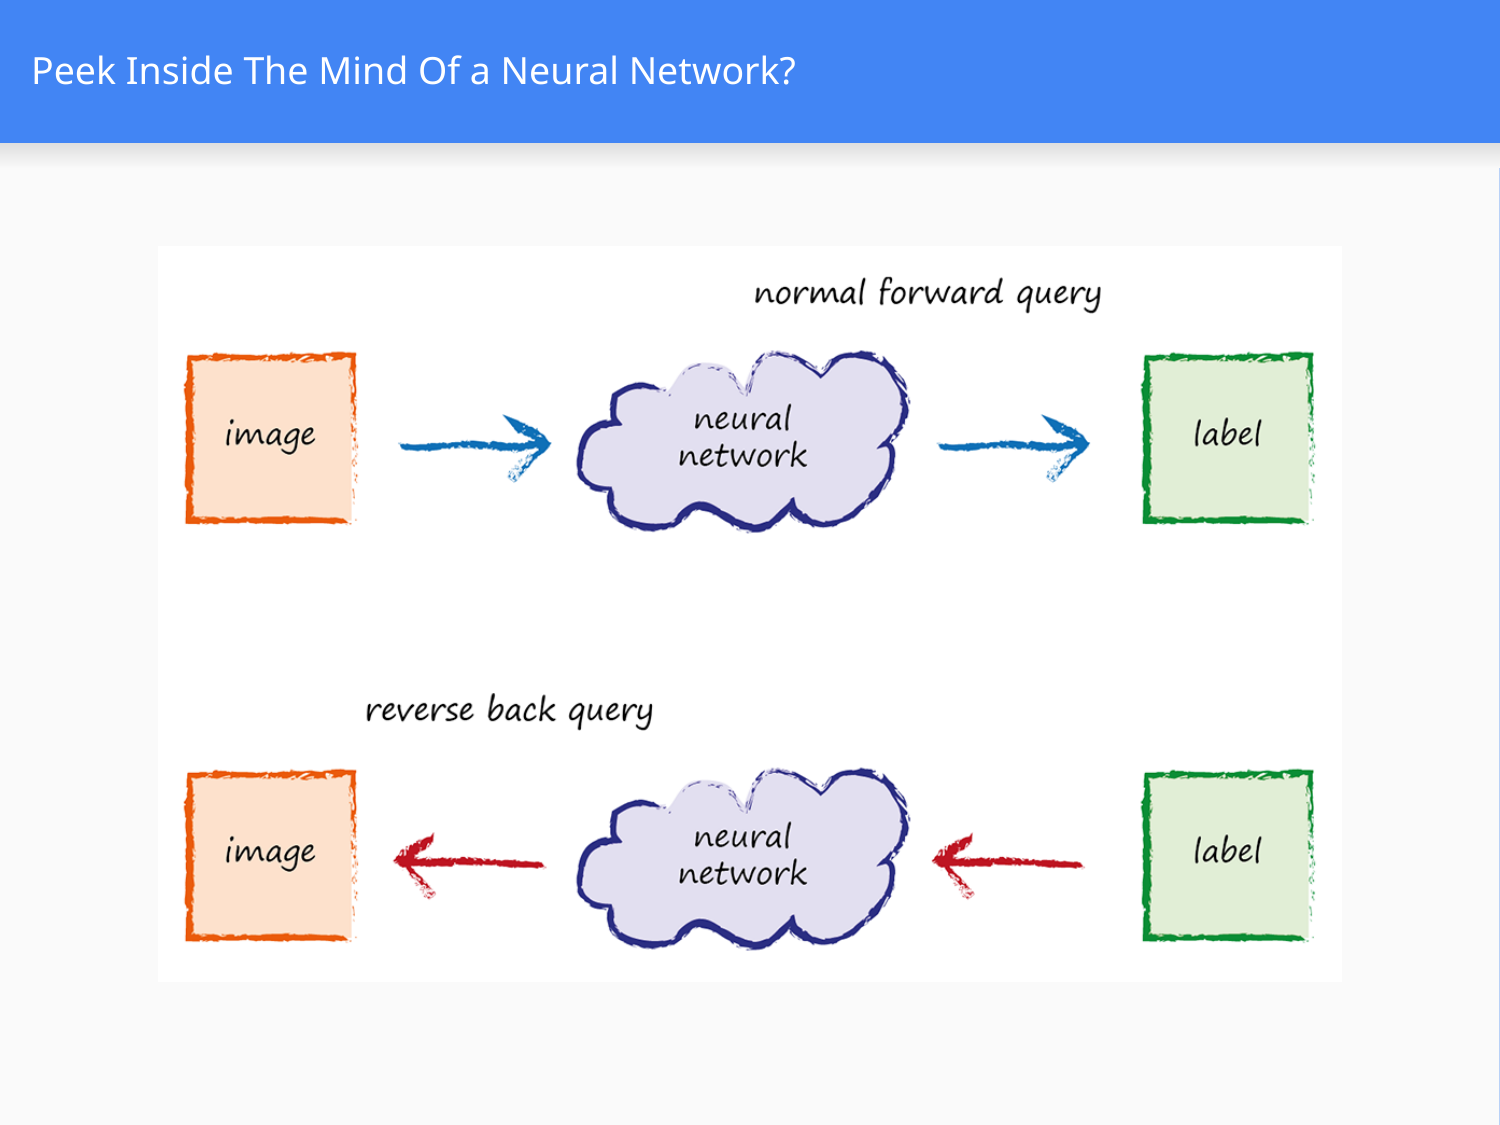

# Peek Inside The Mind Of a Neural Network?